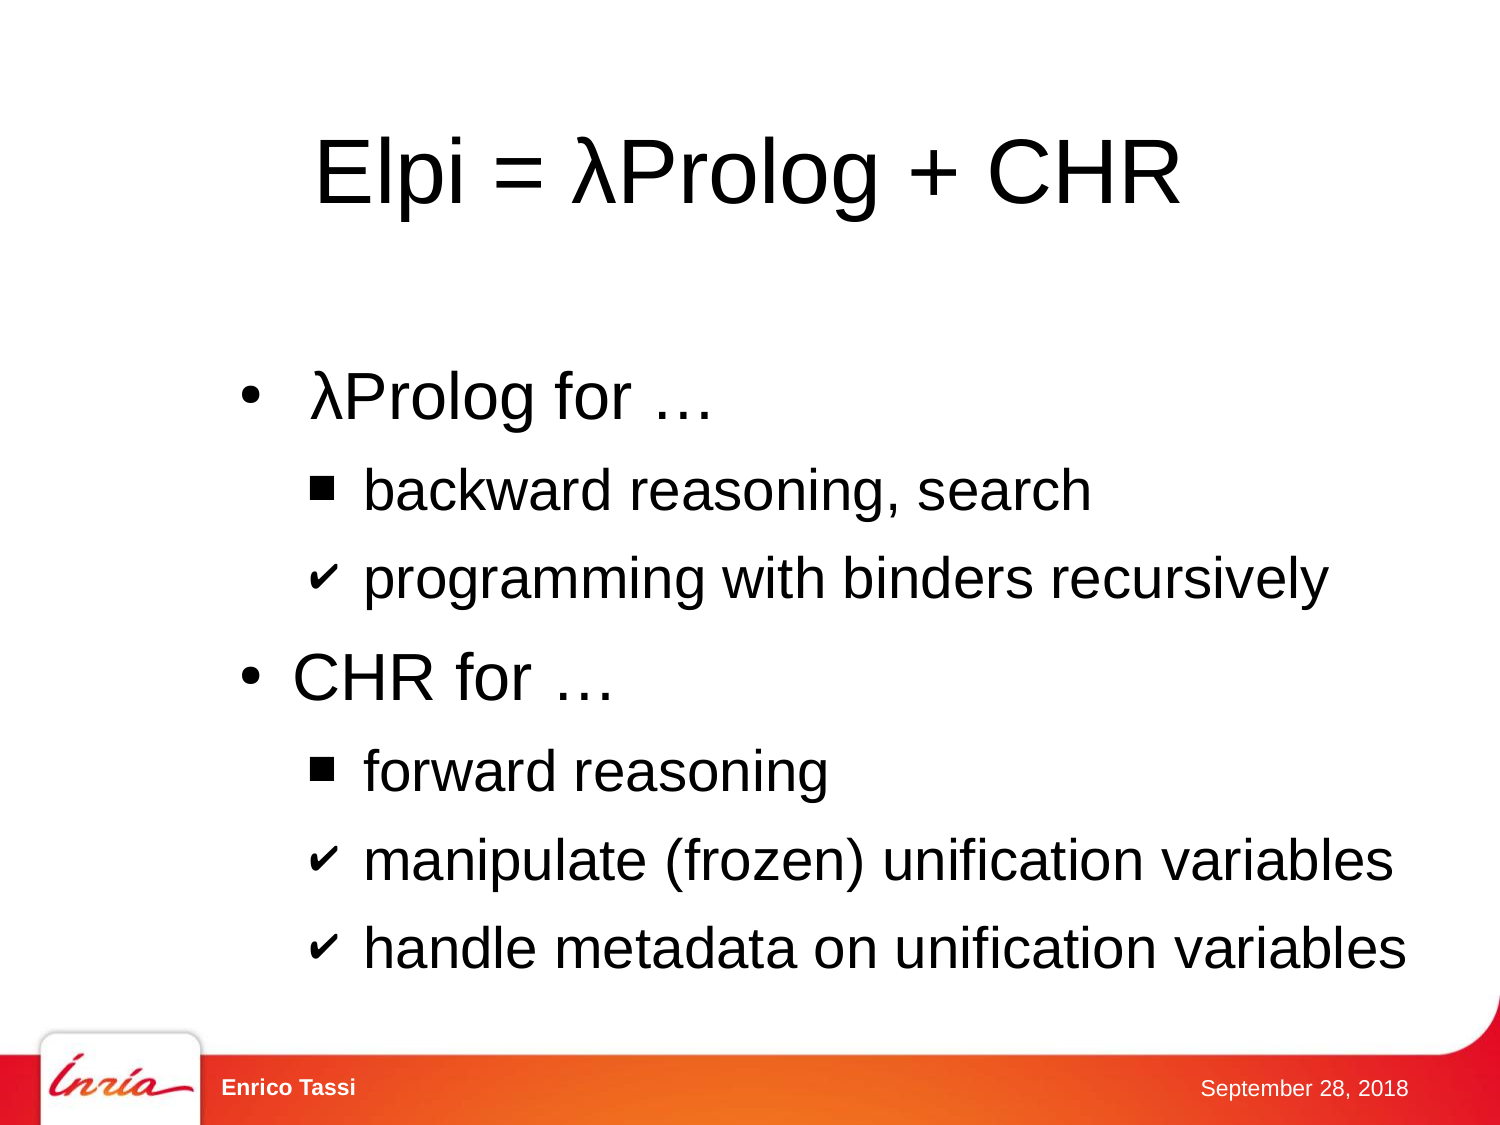

# Elpi = λProlog + CHR
 λProlog for …
backward reasoning, search
programming with binders recursively
CHR for …
forward reasoning
manipulate (frozen) unification variables
handle metadata on unification variables